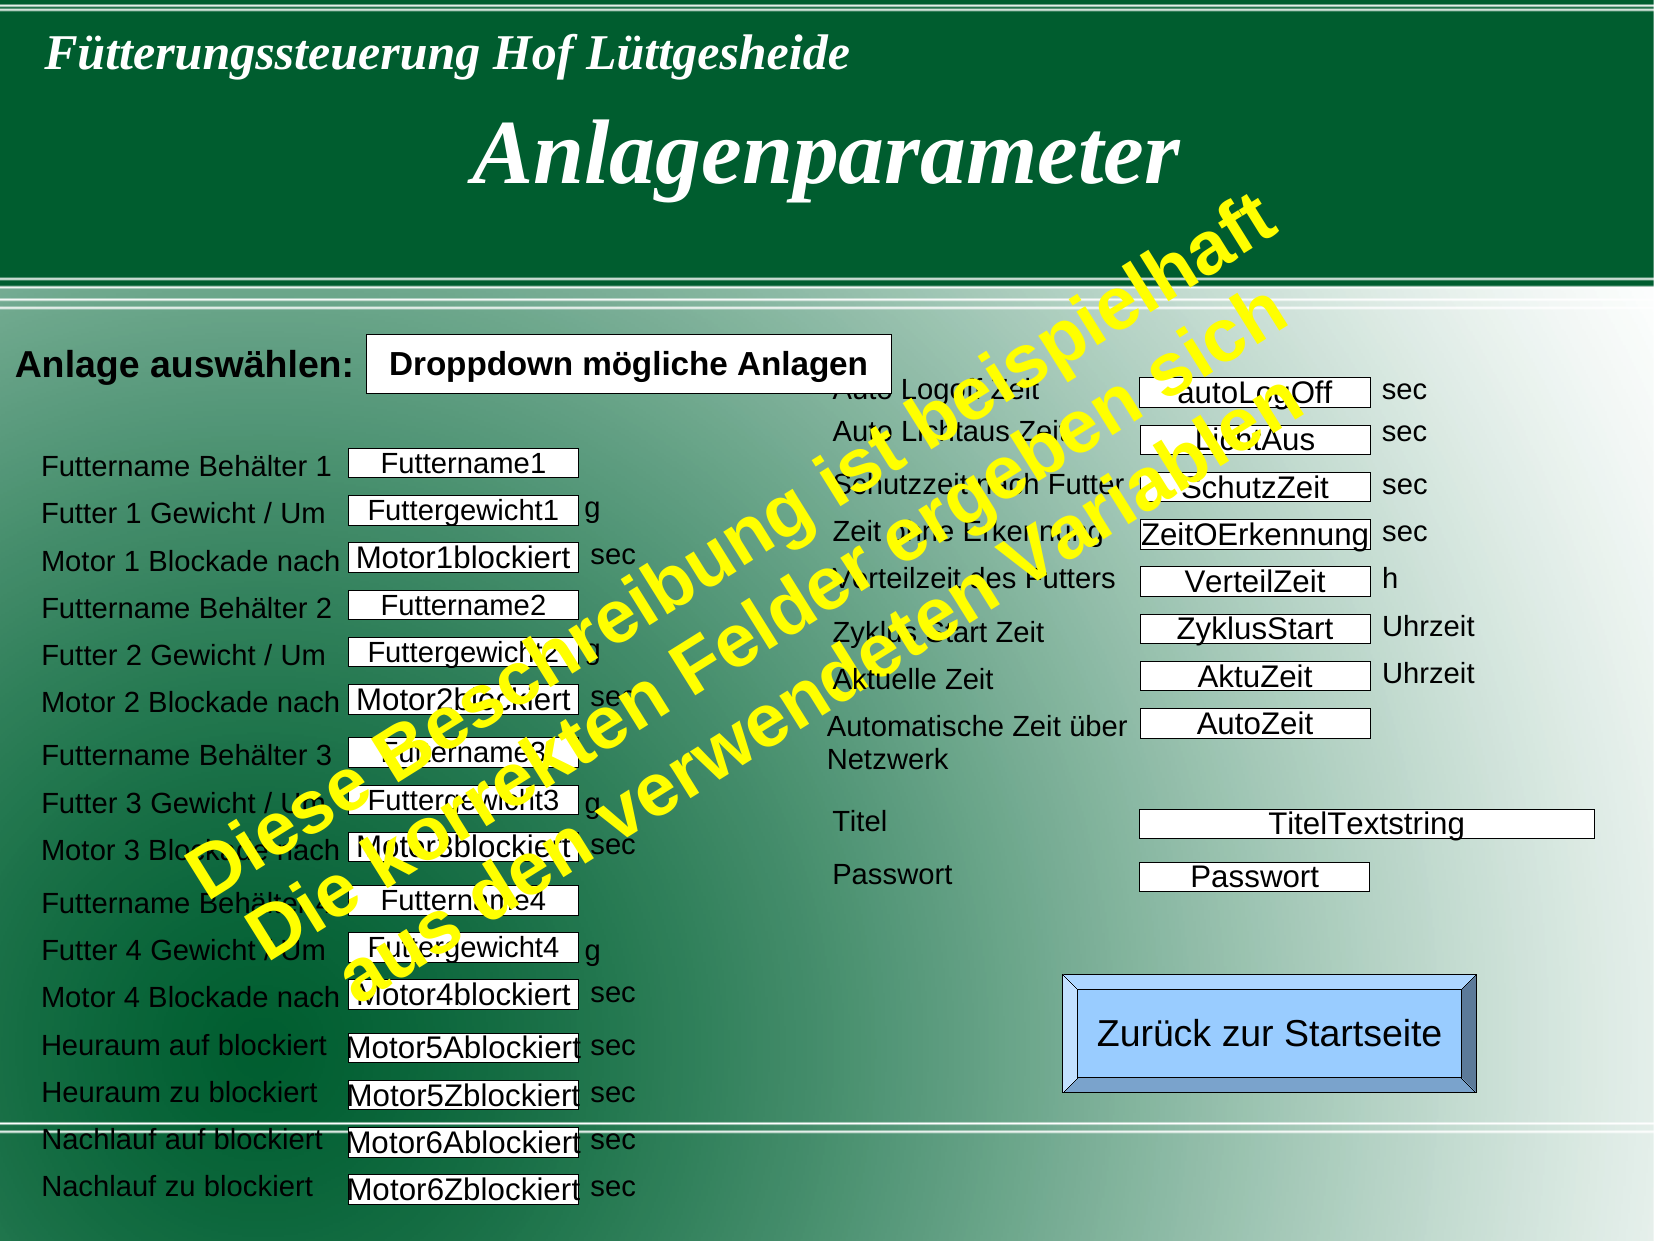

Fütterungssteuerung Hof Lüttgesheide
# Anlagenparameter
Droppdown mögliche Anlagen
Anlage auswählen:
Auto Logoff Zeit
sec
autoLogOff
Auto Lichtaus Zeit
sec
LichtAus
Futtername Behälter 1
Futtername1
Diese Beschreibung ist beispielhaft
Die korrekten Felder ergeben sich
aus den verwendeten Variablen
Schutzzeit nach Futter
sec
SchutzZeit
g
Futter 1 Gewicht / Um
Futtergewicht1
Zeit ohne Erkennung
sec
ZeitOErkennung
sec
Motor 1 Blockade nach
Motor1blockiert
Verteilzeit des Futters
h
VerteilZeit
Futtername Behälter 2
Futtername2
Uhrzeit
Zyklus Start Zeit
ZyklusStart
g
Futter 2 Gewicht / Um
Futtergewicht2
Uhrzeit
Aktuelle Zeit
AktuZeit
sec
Motor 2 Blockade nach
Motor2blockiert
Automatische Zeit über Netzwerk
AutoZeit
Futtername Behälter 3
Futtername3
Futter 3 Gewicht / Um
g
Futtergewicht3
Titel
TitelTextstring
sec
Motor 3 Blockade nach
Motor3blockiert
Passwort
Passwort
Futtername Behälter 4
Futtername4
Futter 4 Gewicht / Um
g
Futtergewicht4
sec
Motor 4 Blockade nach
Zurück zur Startseite
Motor4blockiert
Heuraum auf blockiert
sec
Motor5Ablockiert
Heuraum zu blockiert
sec
Motor5Zblockiert
Nachlauf auf blockiert
sec
Motor6Ablockiert
Nachlauf zu blockiert
sec
Motor6Zblockiert